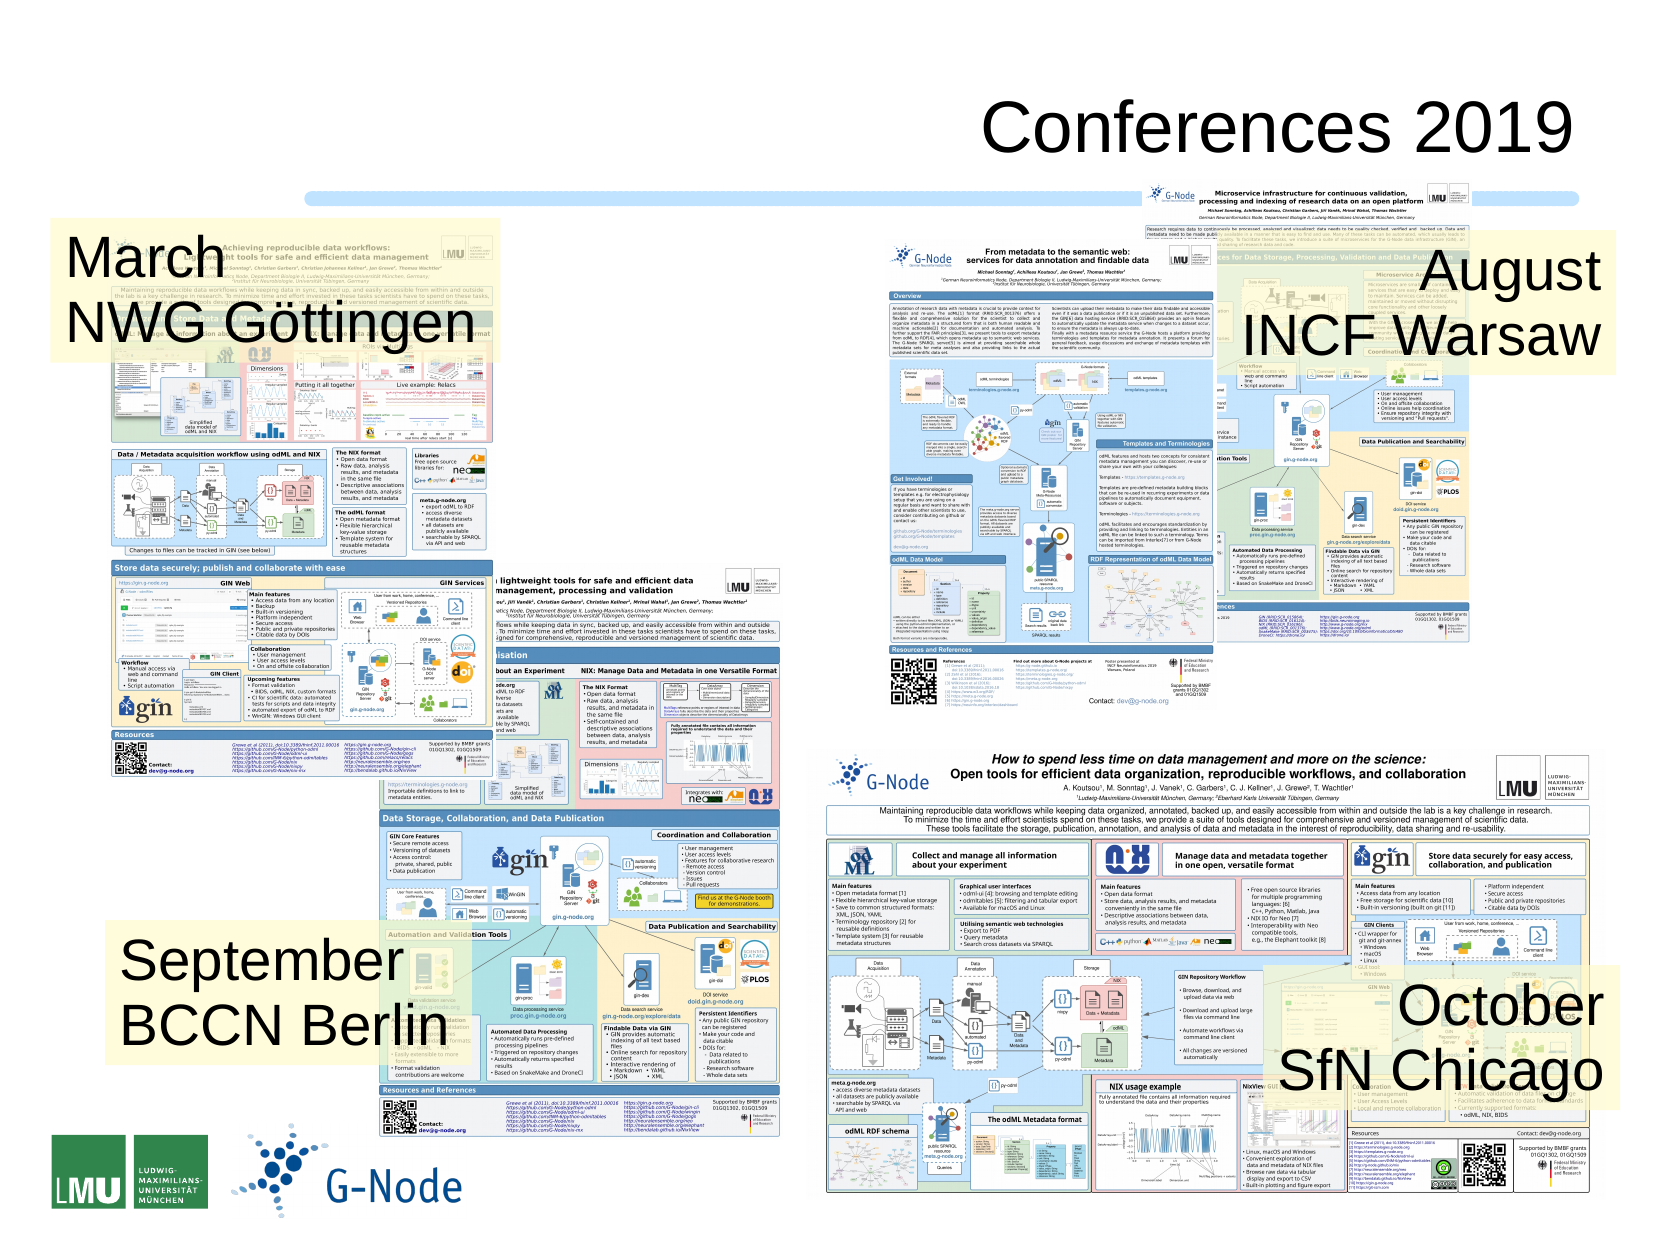

Conferences 2019
March
NWG Göttingen
August
INCF Warsaw
September
BCCN Berlin
October
SfN Chicago